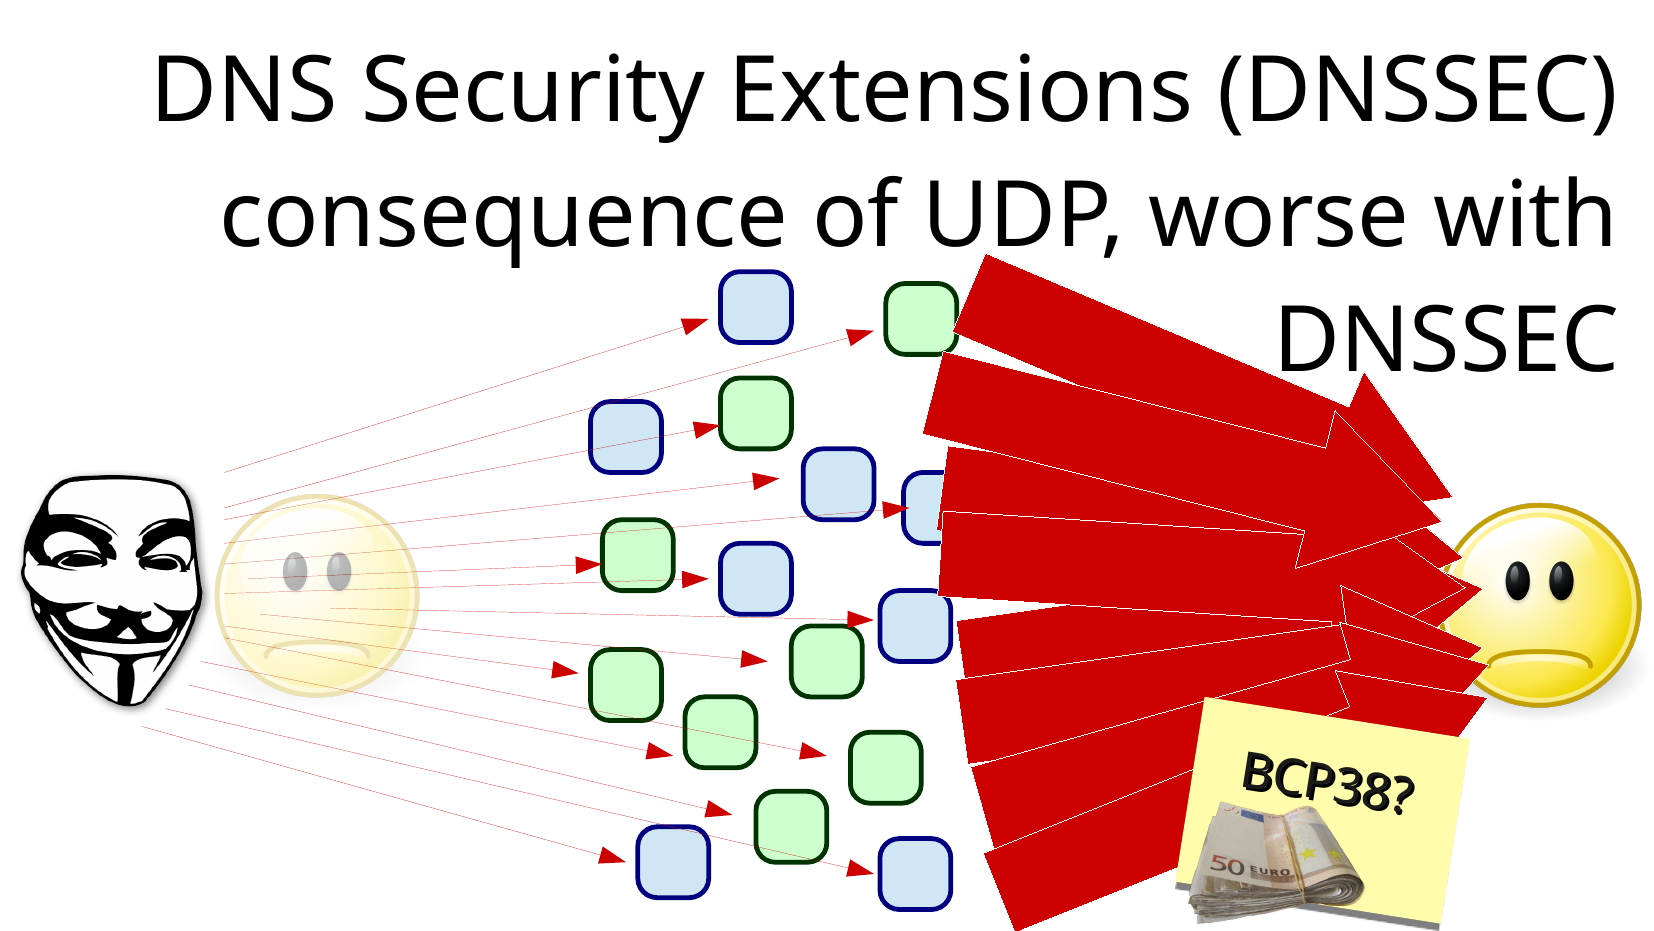

# DNS Security Extensions (DNSSEC) consequence of UDP, worse with DNSSEC
BCP38?